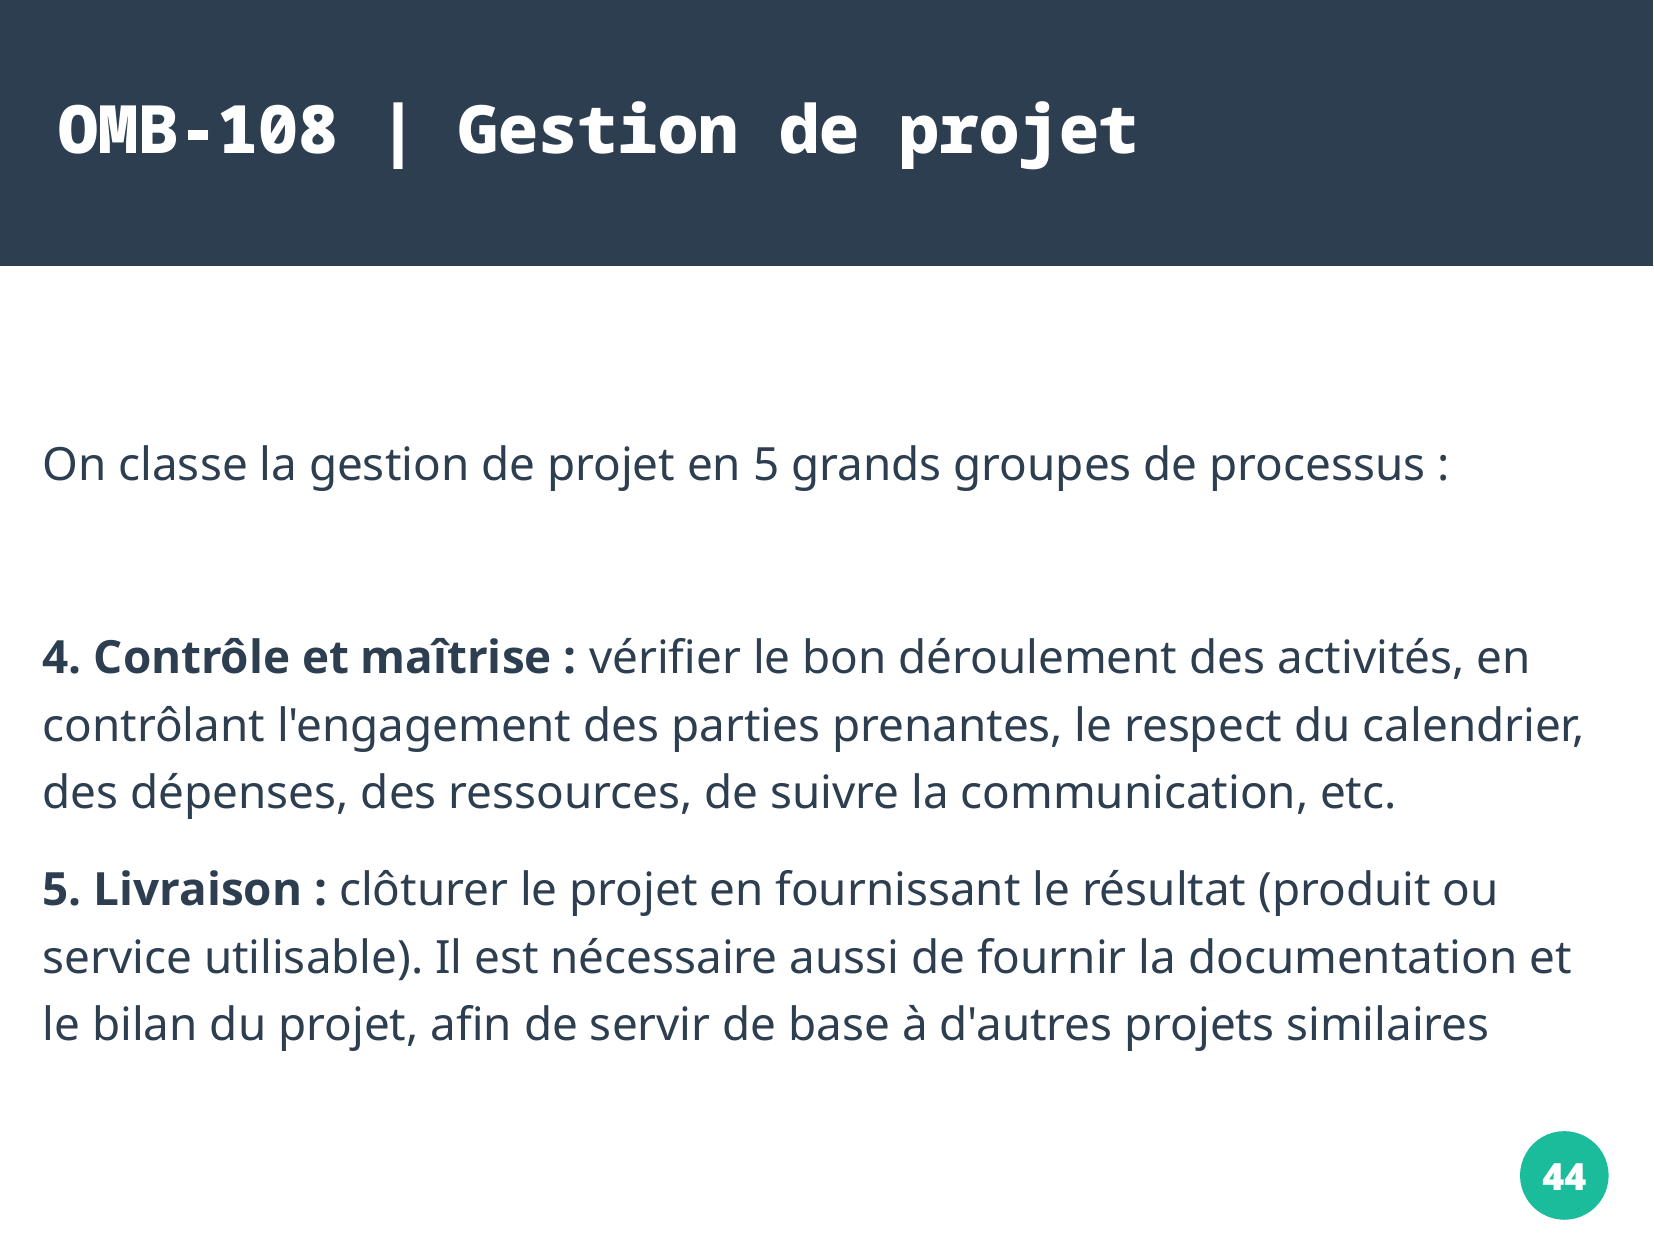

# OMB-108 | Gestion de projet
On classe la gestion de projet en 5 grands groupes de processus :
4. Contrôle et maîtrise : vérifier le bon déroulement des activités, en contrôlant l'engagement des parties prenantes, le respect du calendrier, des dépenses, des ressources, de suivre la communication, etc.
5. Livraison : clôturer le projet en fournissant le résultat (produit ou service utilisable). Il est nécessaire aussi de fournir la documentation et le bilan du projet, afin de servir de base à d'autres projets similaires
44